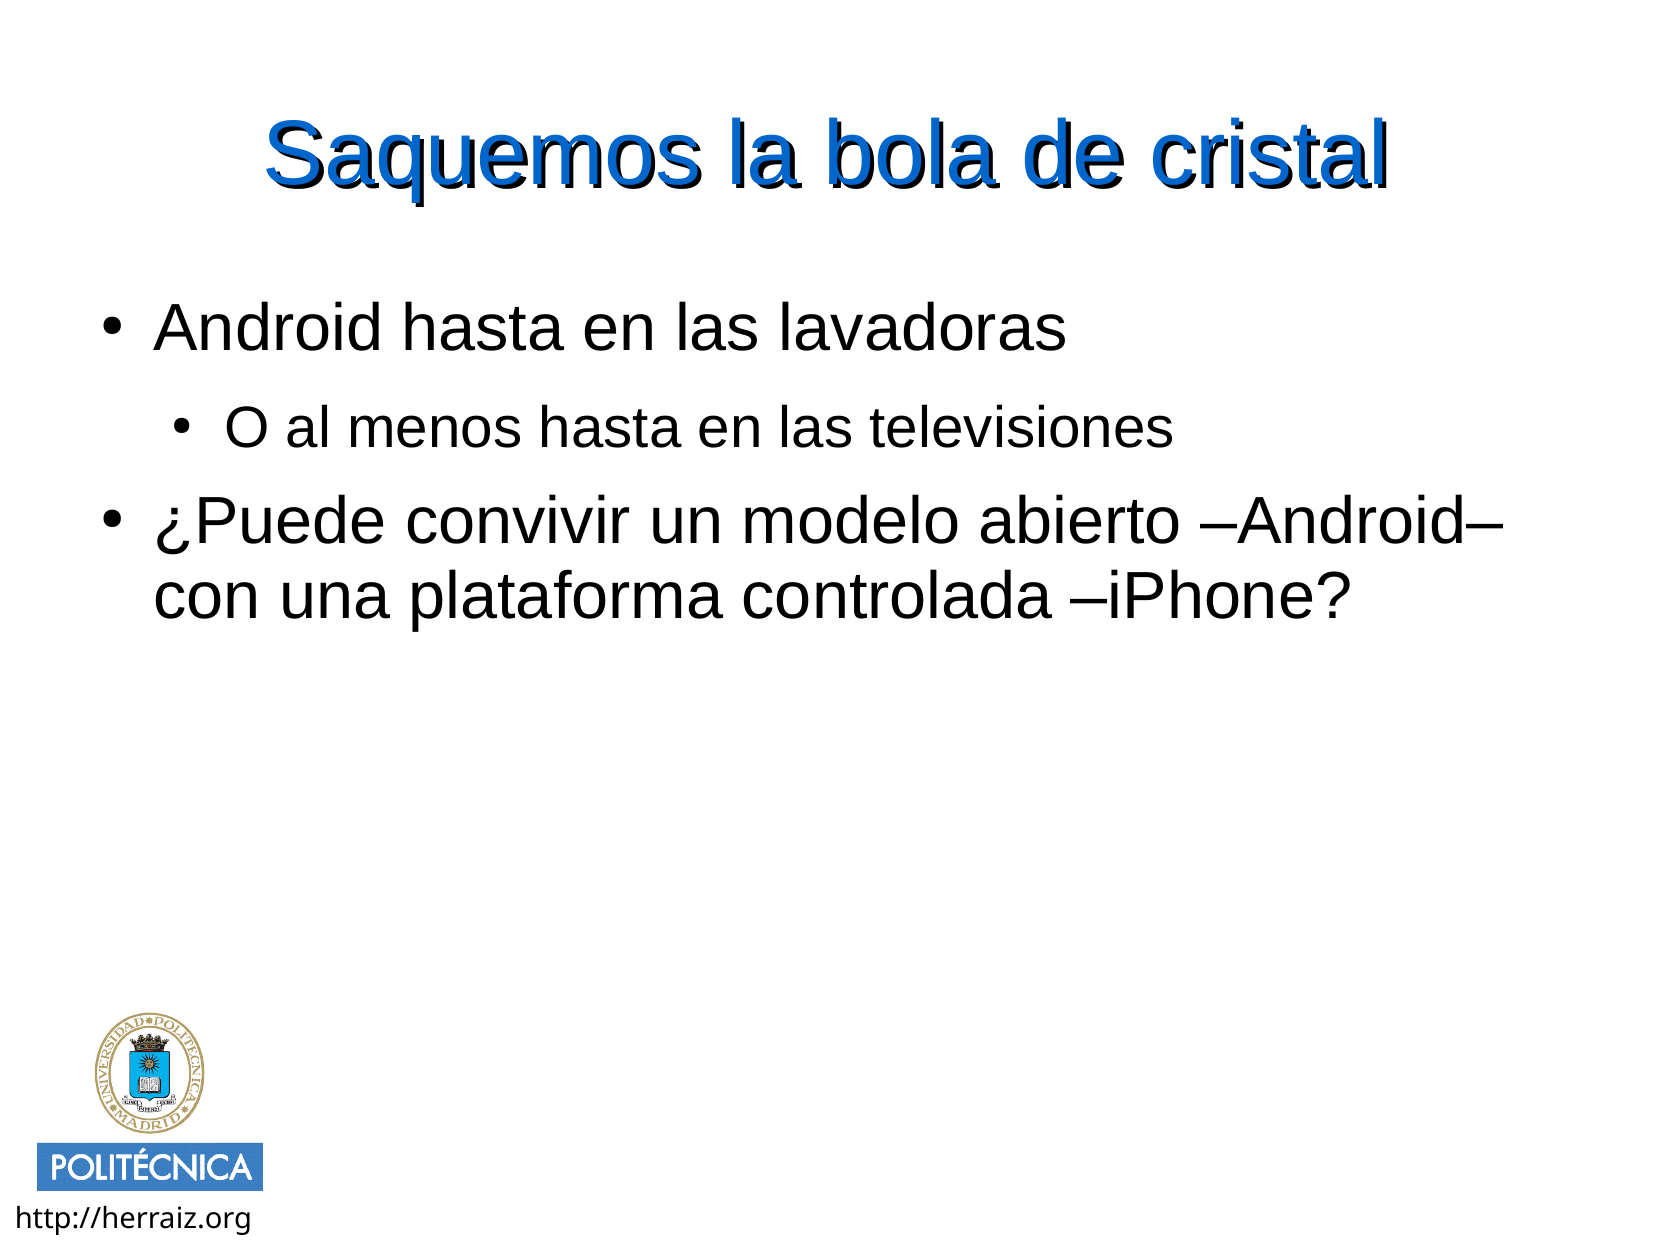

# Saquemos la bola de cristal
Android hasta en las lavadoras
O al menos hasta en las televisiones
¿Puede convivir un modelo abierto –Android– con una plataforma controlada –iPhone?